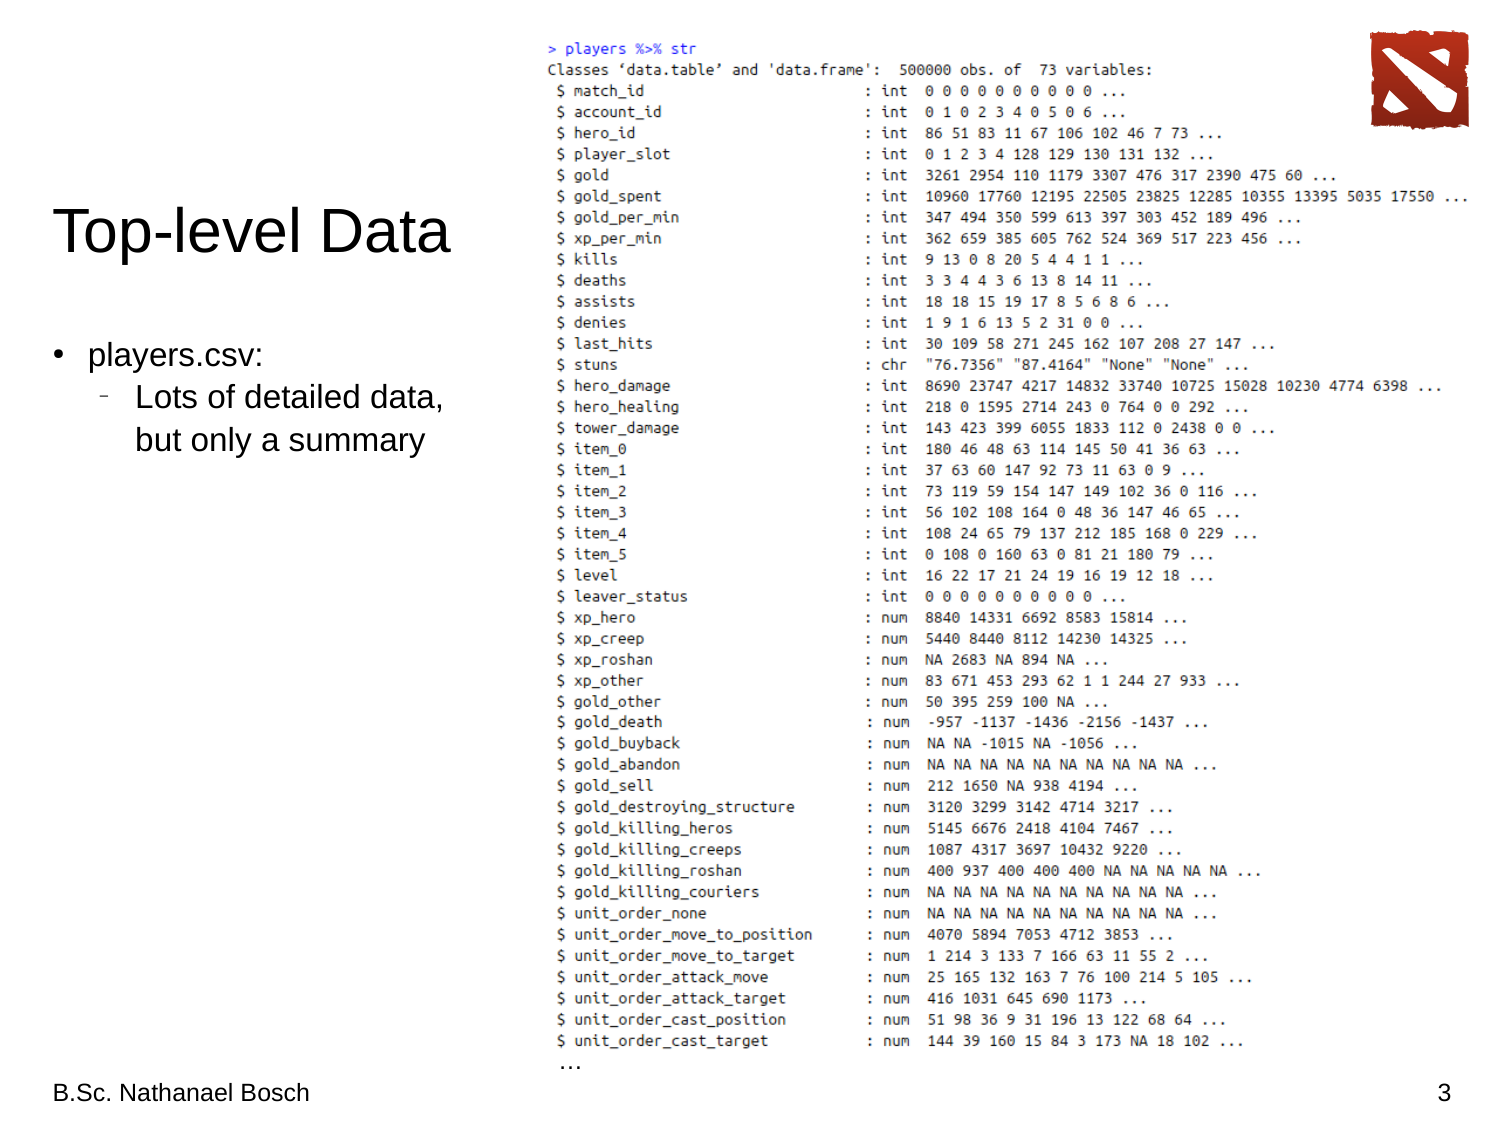

# Top-level Data
players.csv:
Lots of detailed data,
but only a summary
…
B.Sc. Nathanael Bosch
3